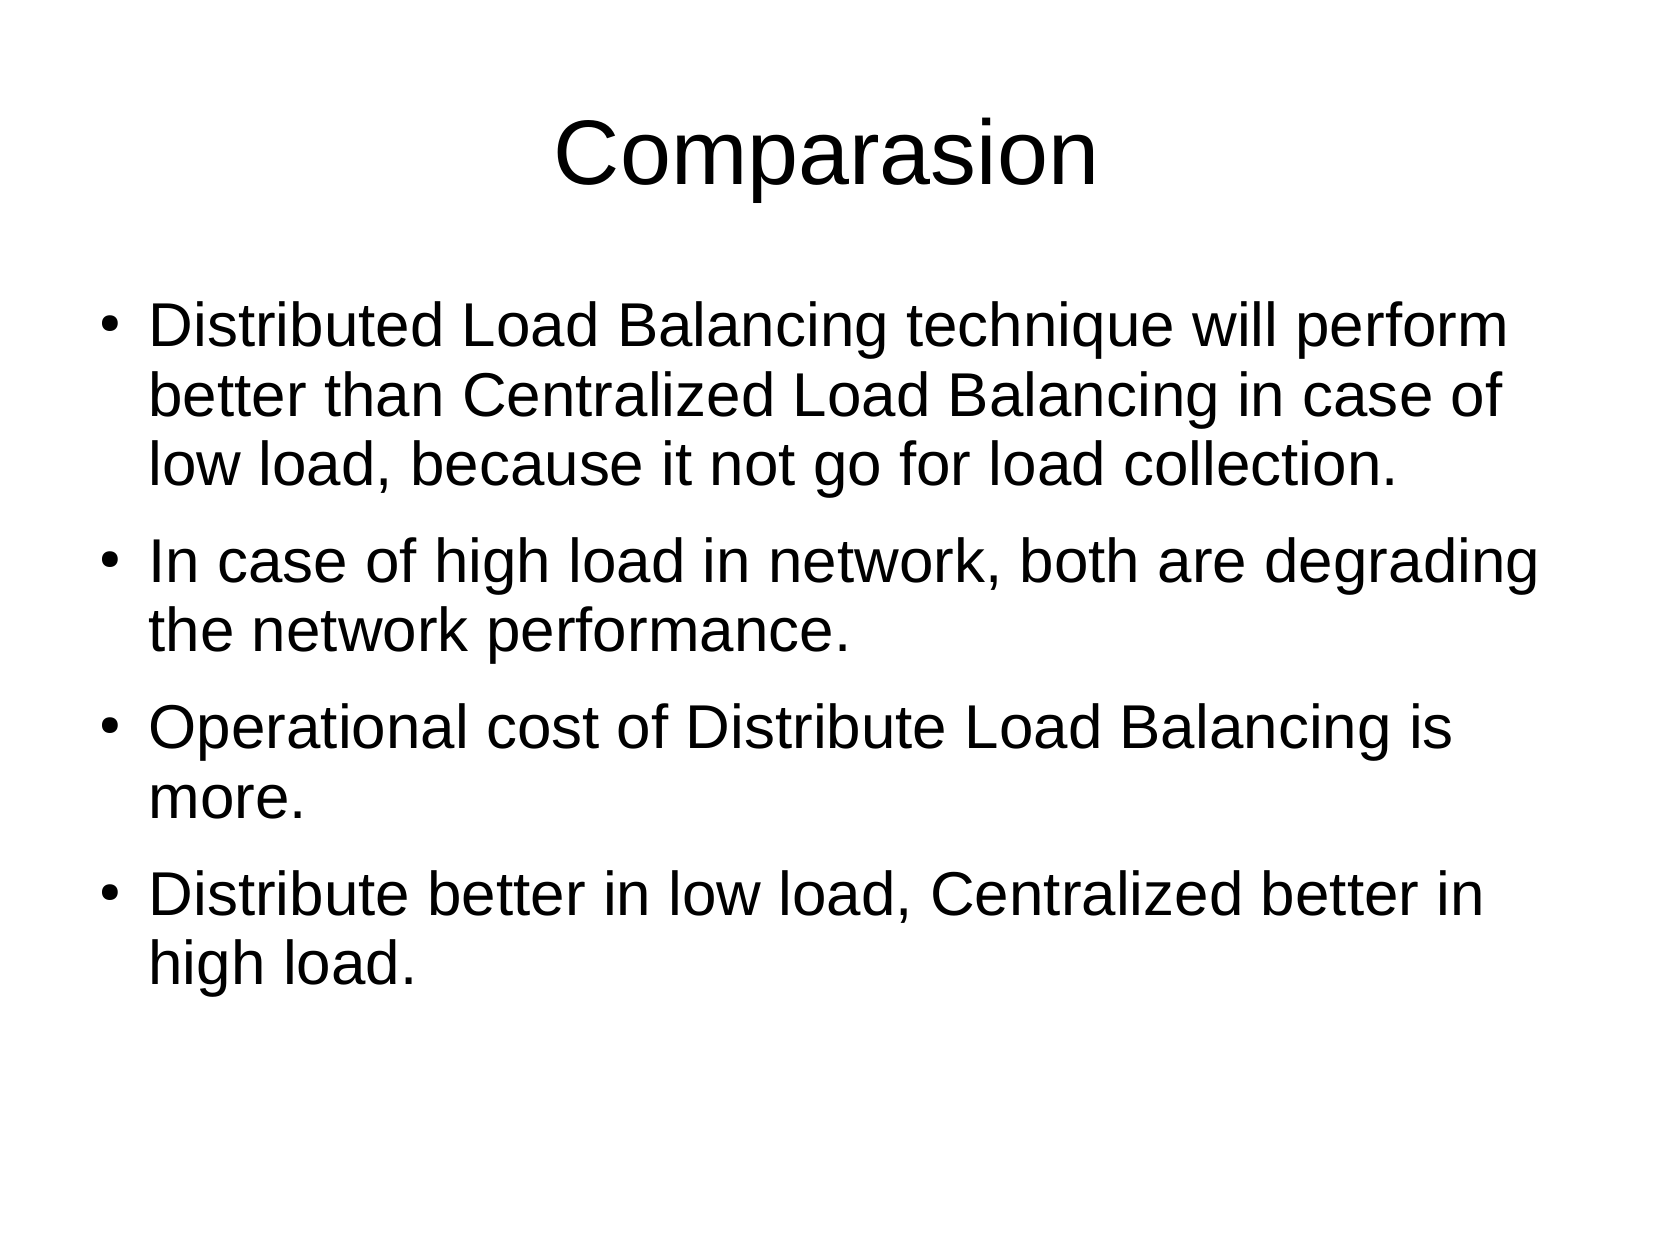

# Comparasion
Distributed Load Balancing technique will perform better than Centralized Load Balancing in case of low load, because it not go for load collection.
In case of high load in network, both are degrading the network performance.
Operational cost of Distribute Load Balancing is more.
Distribute better in low load, Centralized better in high load.